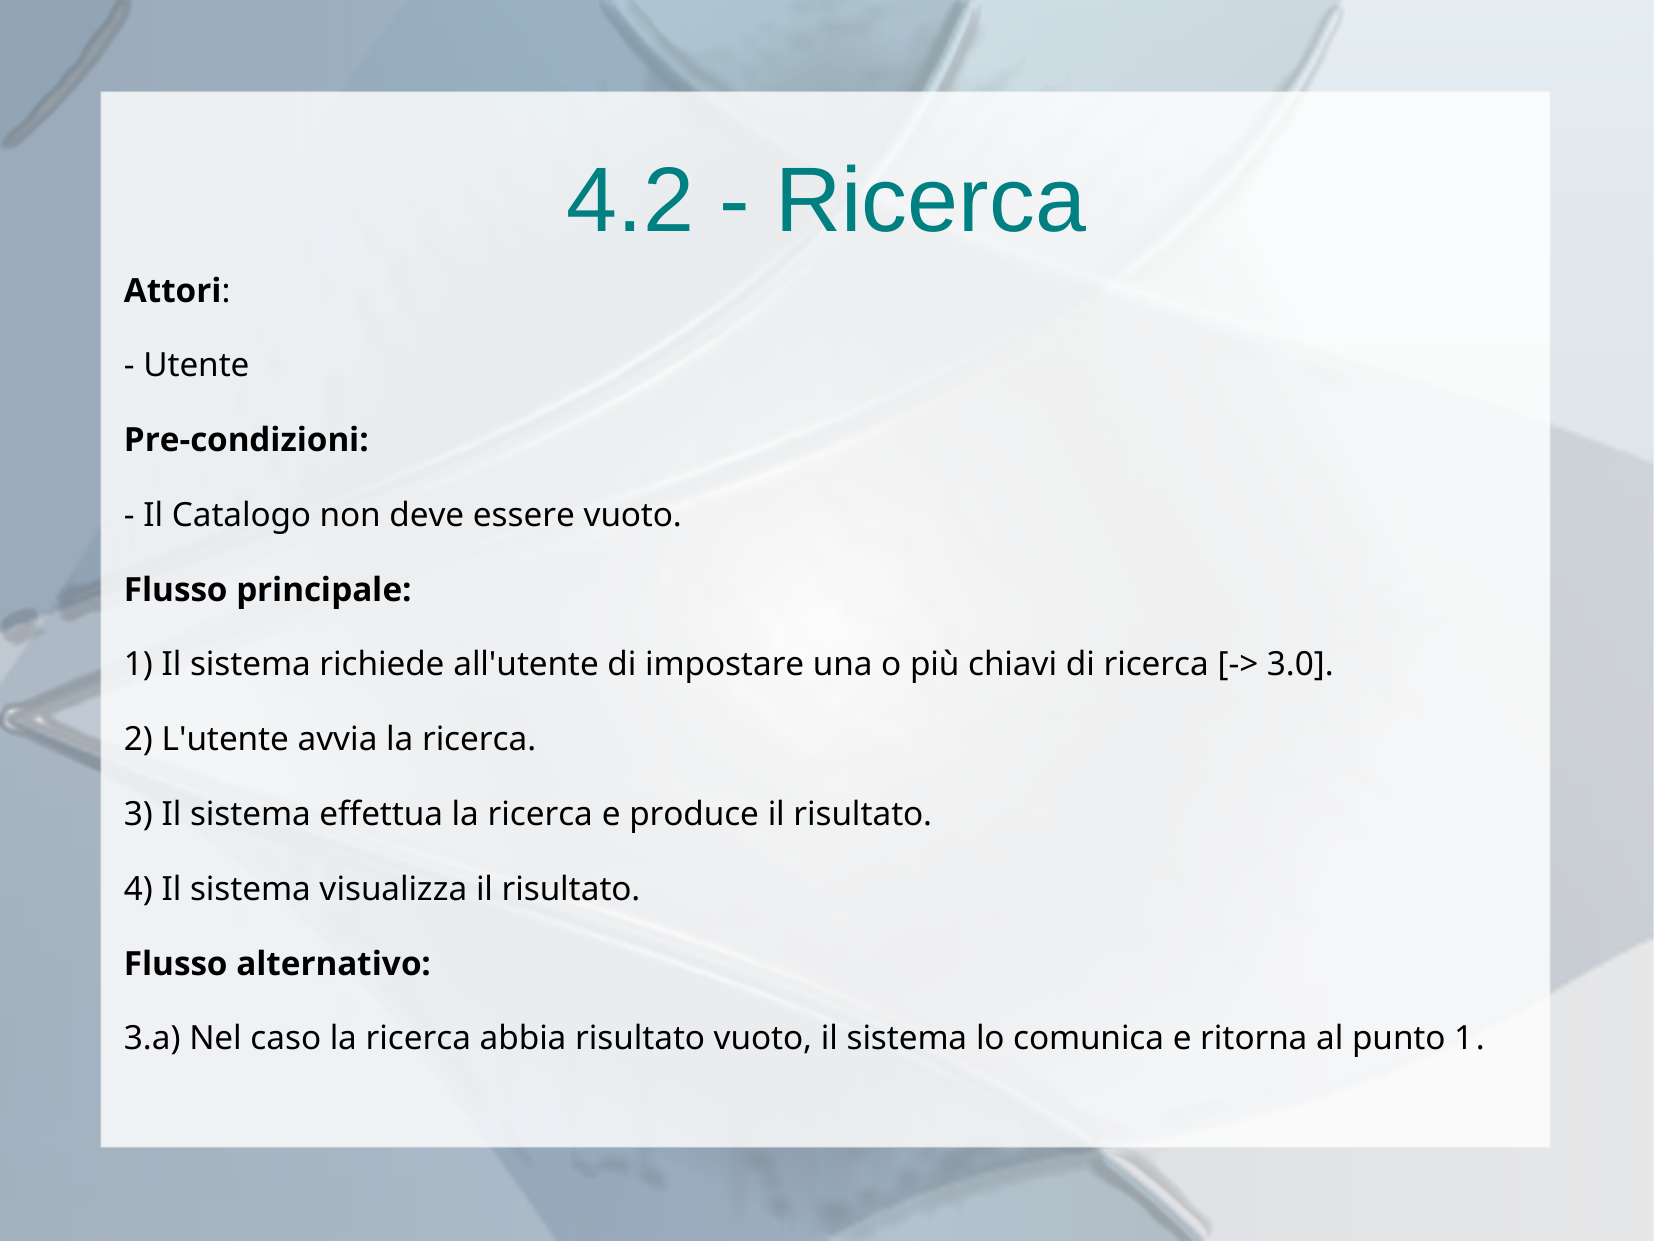

# 4.2 - Ricerca
Attori:
- Utente
Pre-condizioni:
- Il Catalogo non deve essere vuoto.
Flusso principale:
1) Il sistema richiede all'utente di impostare una o più chiavi di ricerca [-> 3.0].
2) L'utente avvia la ricerca.
3) Il sistema effettua la ricerca e produce il risultato.
4) Il sistema visualizza il risultato.
Flusso alternativo:
3.a) Nel caso la ricerca abbia risultato vuoto, il sistema lo comunica e ritorna al punto 1.